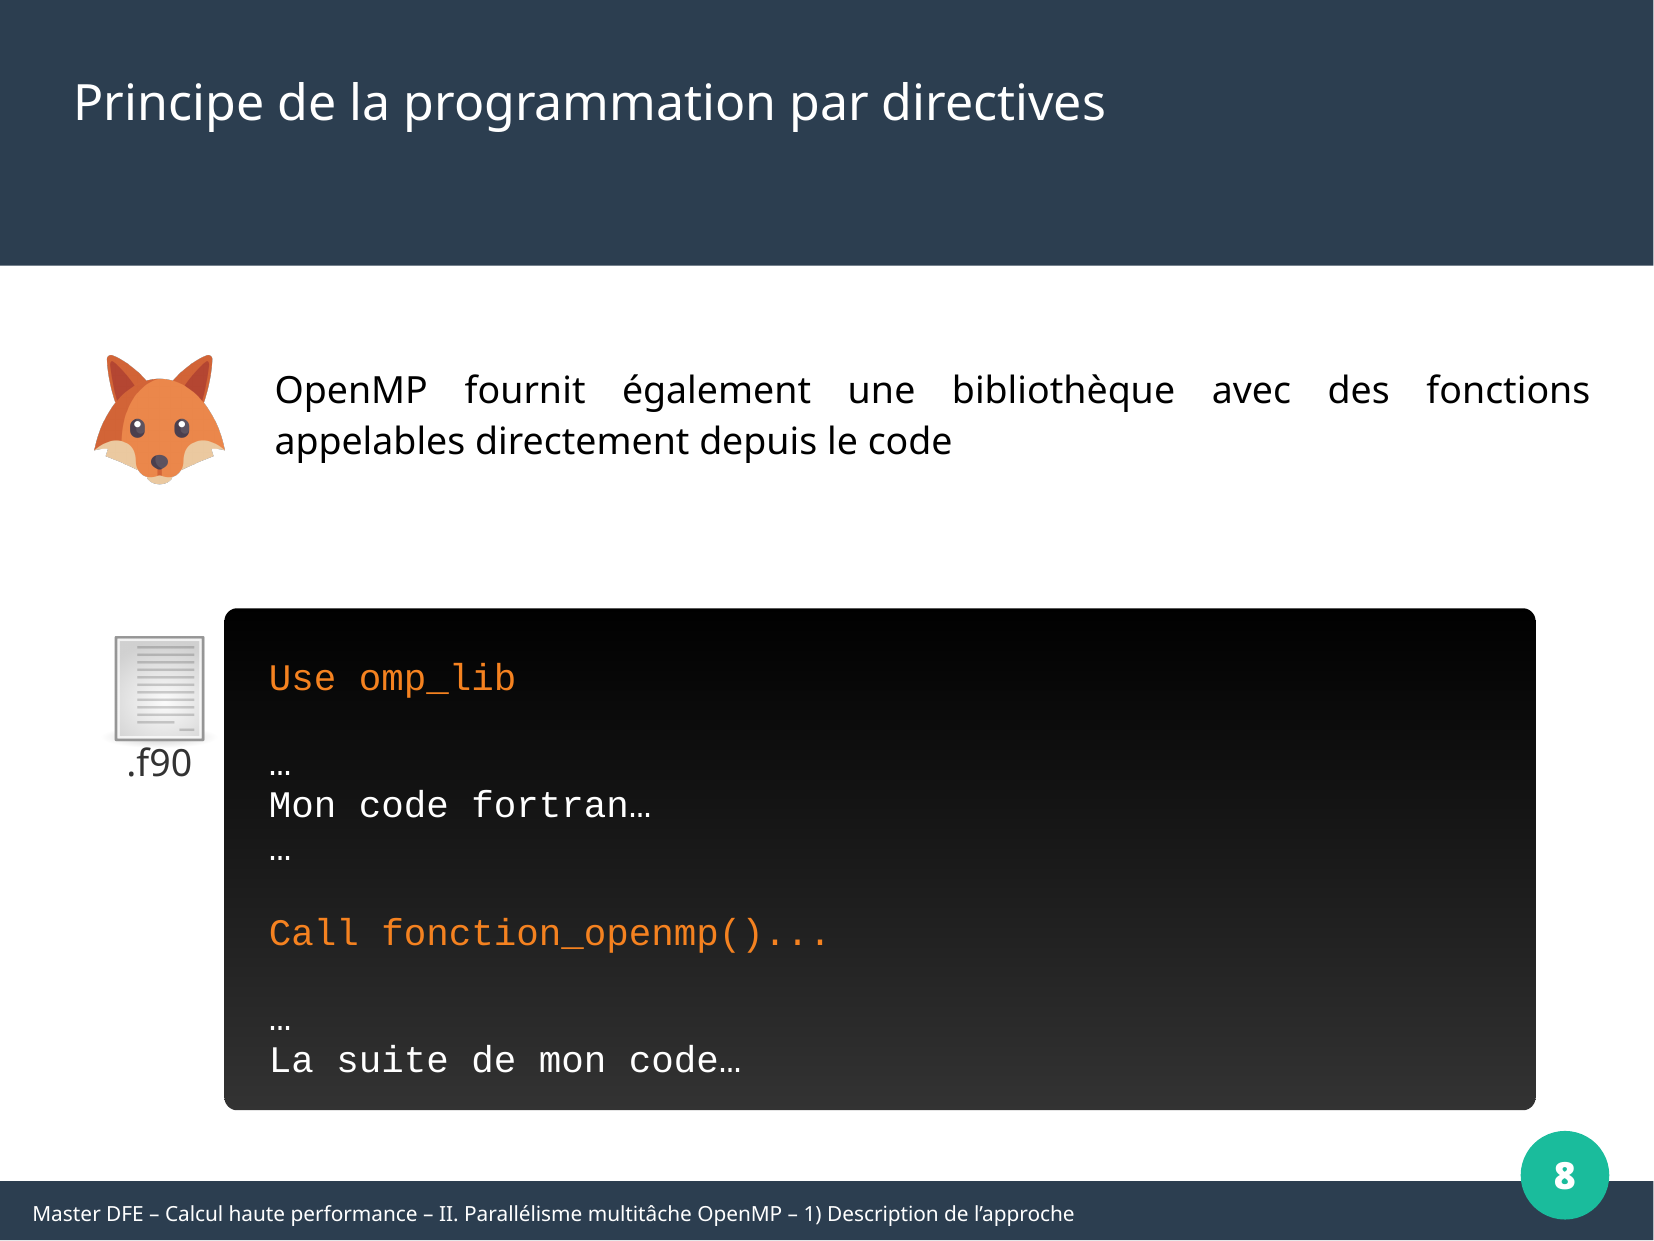

Principe de la programmation par directives
OpenMP fournit également une bibliothèque avec des fonctions appelables directement depuis le code
Use omp_lib
…
Mon code fortran…
…
Call fonction_openmp()...
…
La suite de mon code…
…
.f90
8
Master DFE – Calcul haute performance – II. Parallélisme multitâche OpenMP – 1) Description de l’approche